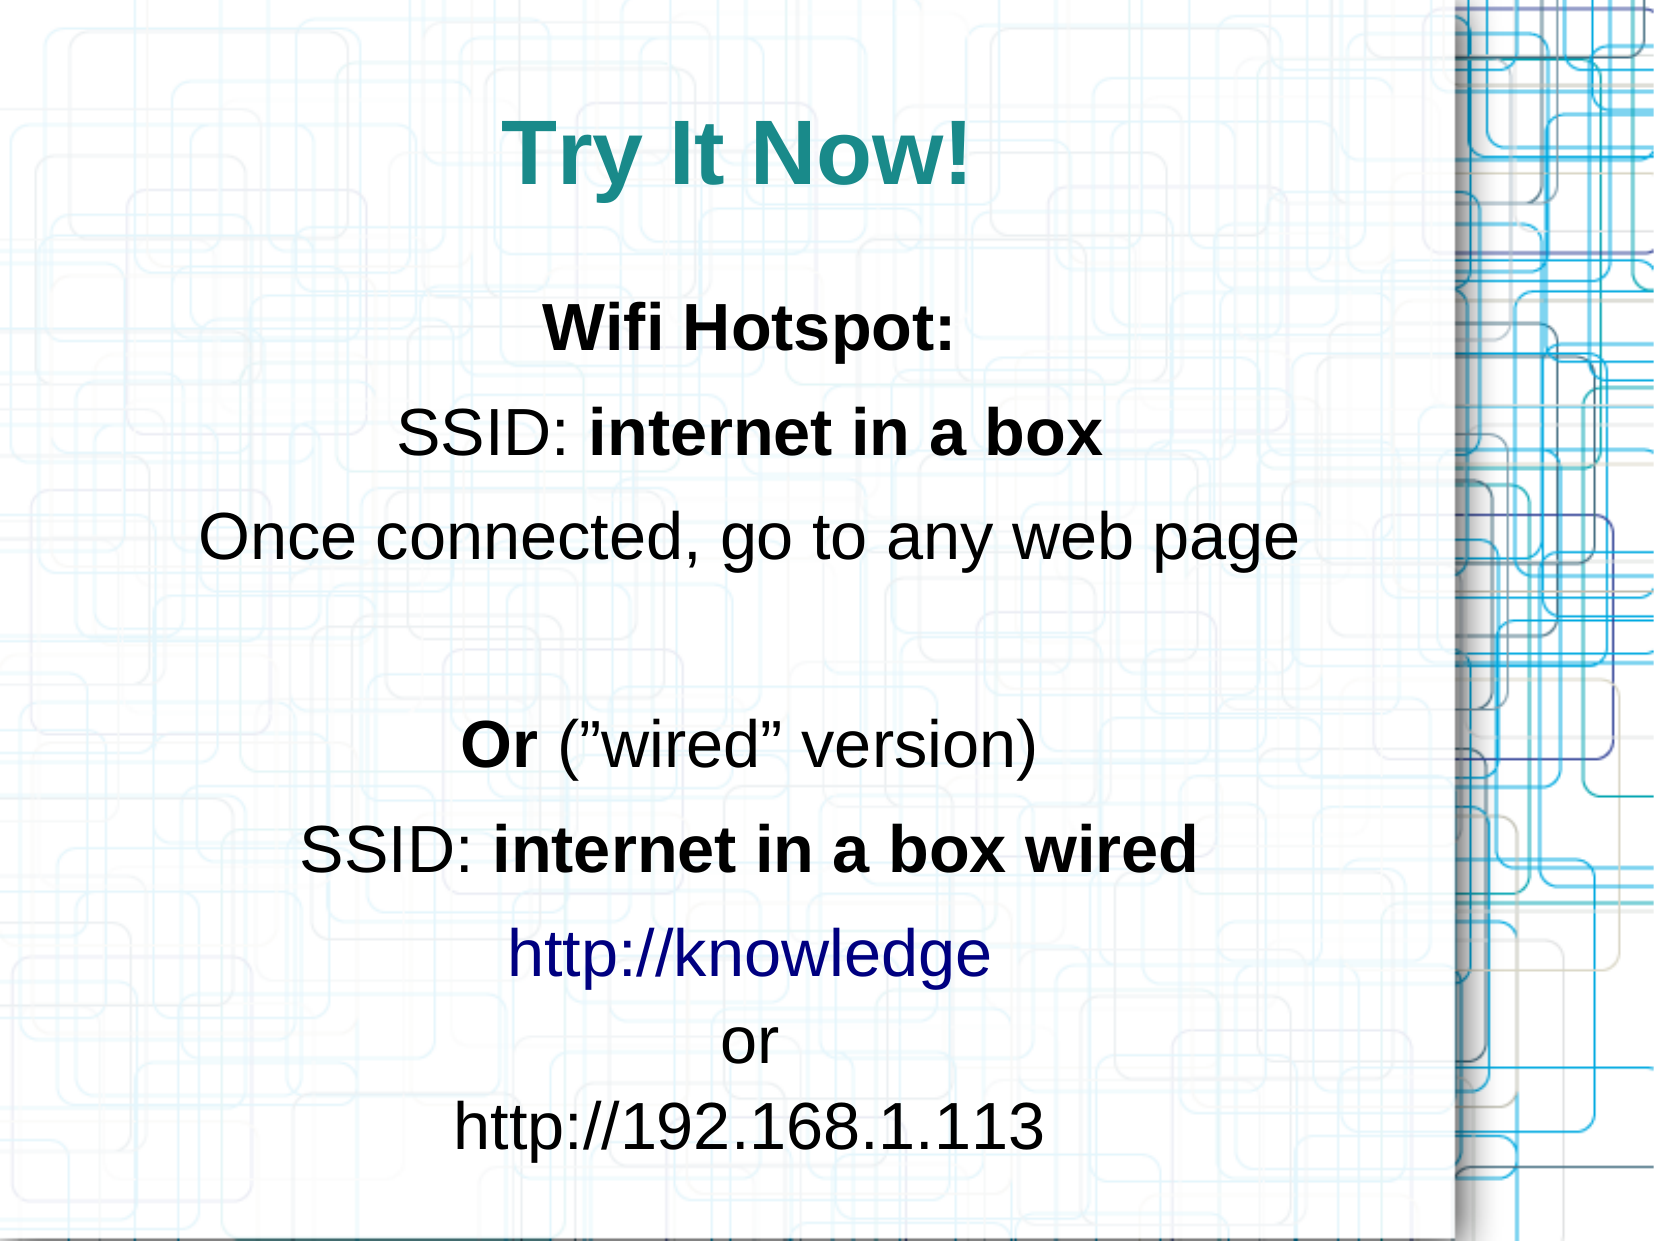

# Try It Now!
Wifi Hotspot:
SSID: internet in a box
Once connected, go to any web page
Or (”wired” version)
SSID: internet in a box wired
http://knowledge
or
http://192.168.1.113